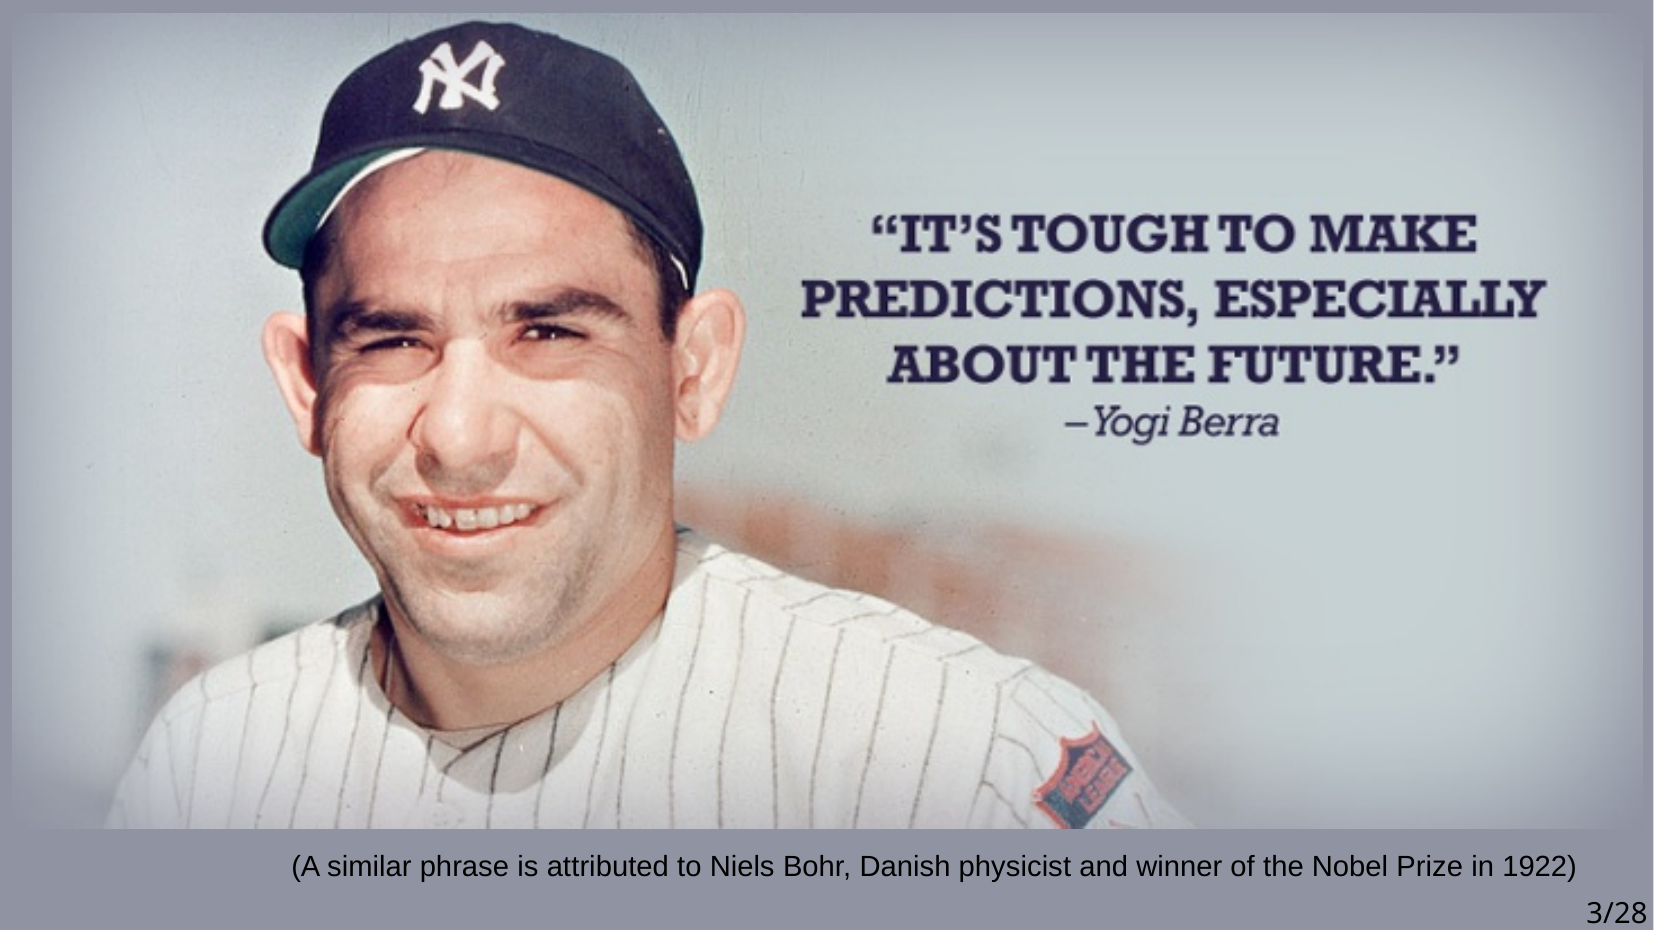

(A similar phrase is attributed to Niels Bohr, Danish physicist and winner of the Nobel Prize in 1922)
3